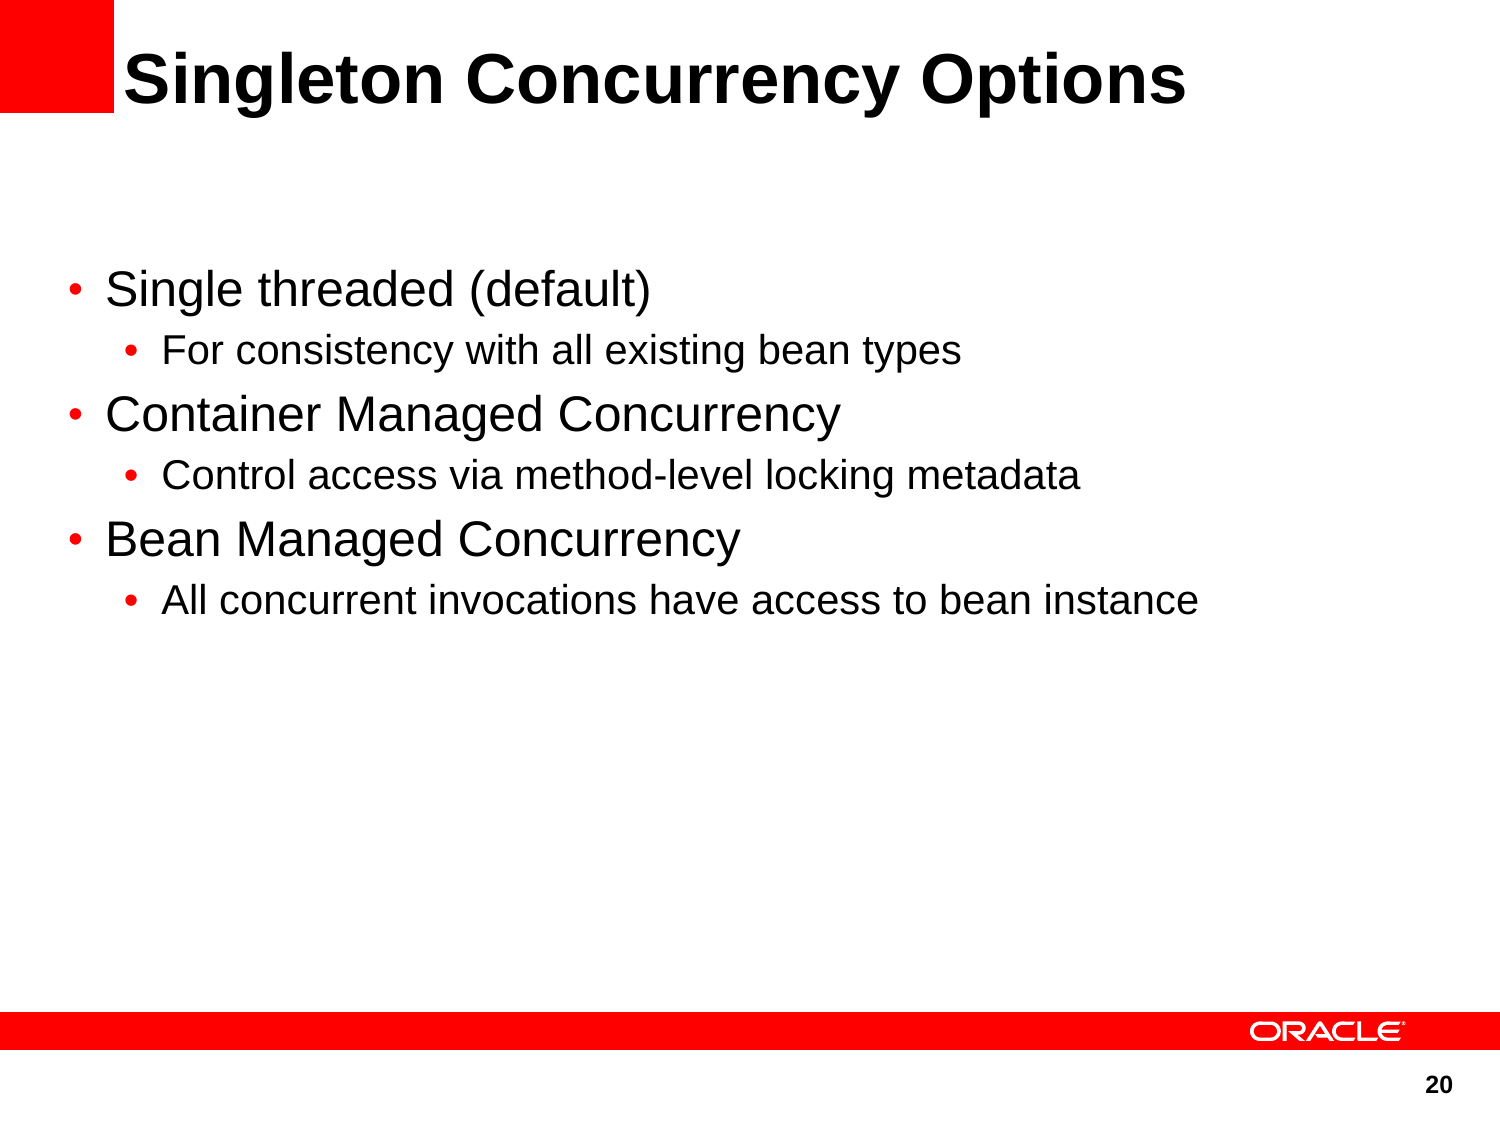

# Singleton Concurrency Options
Single threaded (default)
For consistency with all existing bean types
Container Managed Concurrency
Control access via method-level locking metadata
Bean Managed Concurrency
All concurrent invocations have access to bean instance